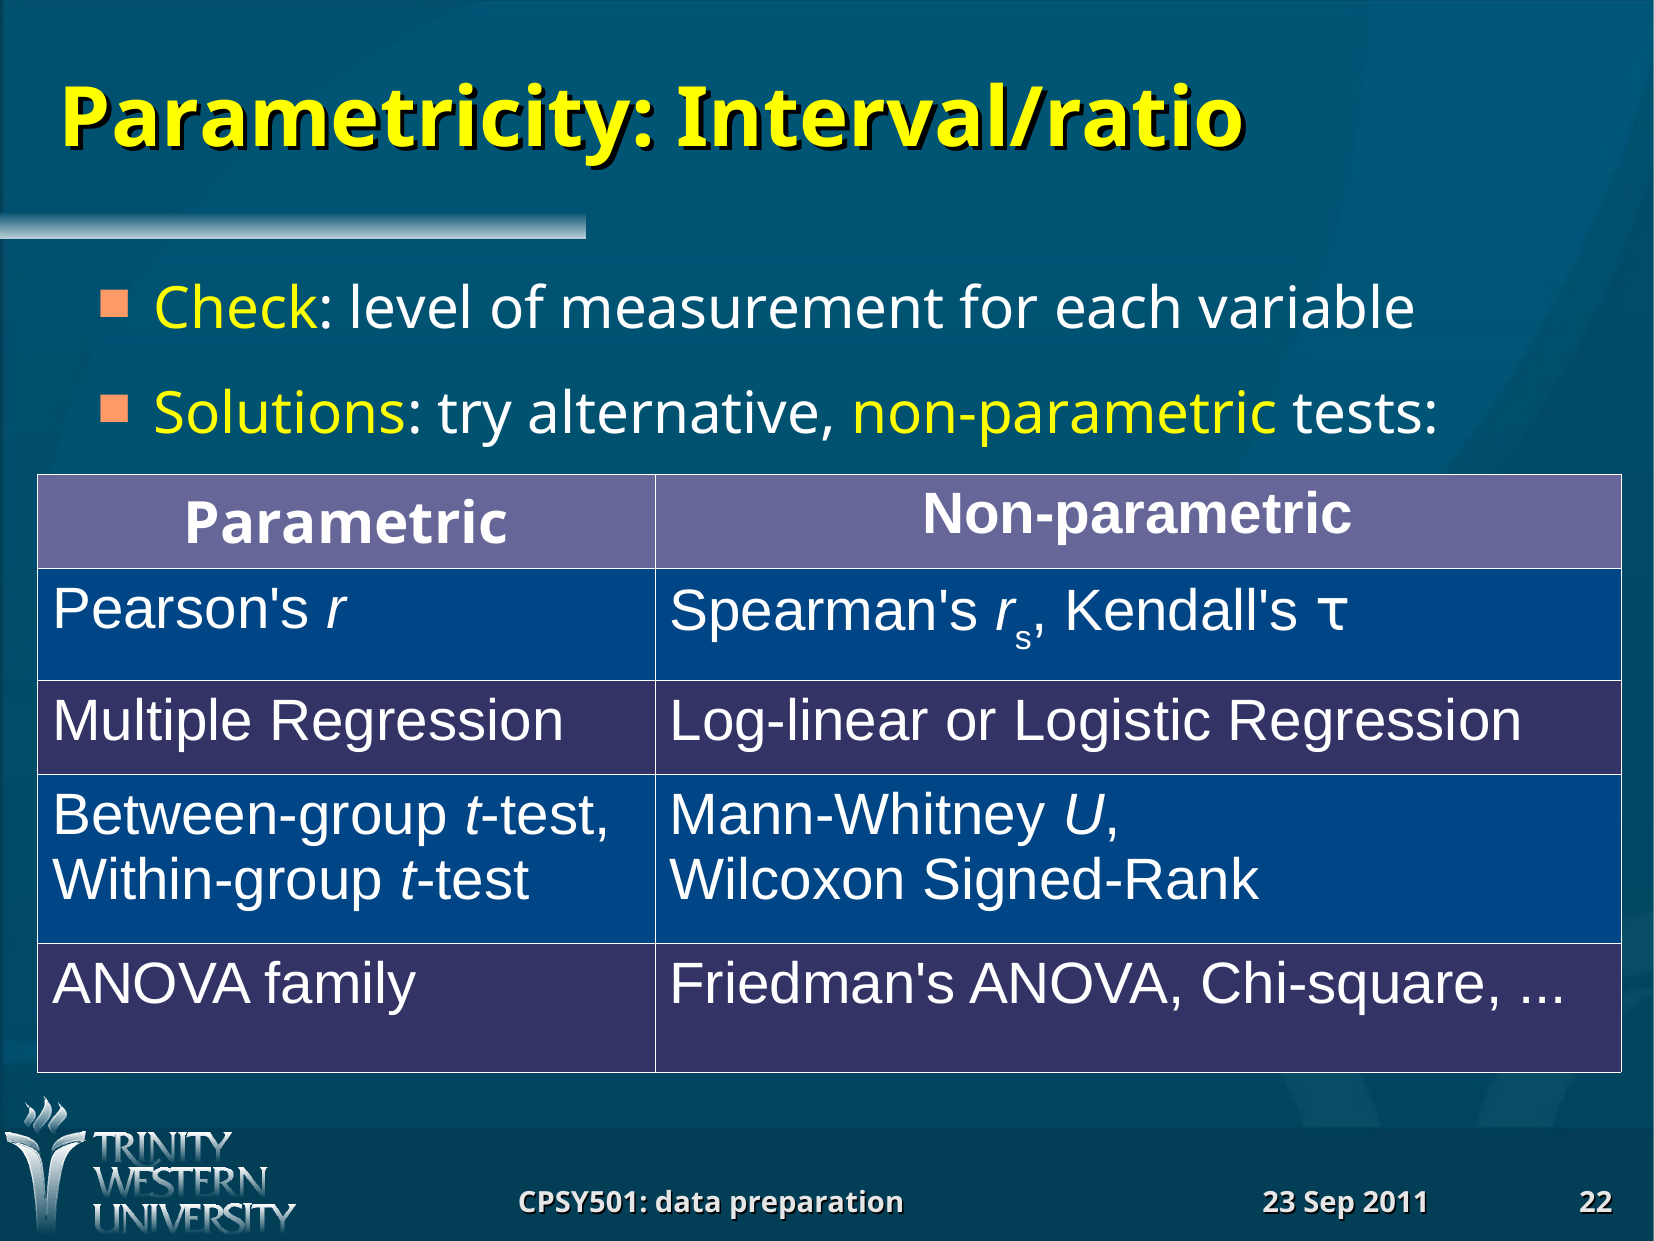

# Parametricity: Interval/ratio
Check: level of measurement for each variable
Solutions: try alternative, non-parametric tests:
| Parametric | Non-parametric |
| --- | --- |
| Pearson's r | Spearman's rs, Kendall's τ |
| Multiple Regression | Log-linear or Logistic Regression |
| Between-group t-test, Within-group t-test | Mann-Whitney U, Wilcoxon Signed-Rank |
| ANOVA family | Friedman's ANOVA, Chi-square, ... |
CPSY501: data preparation
23 Sep 2011
22